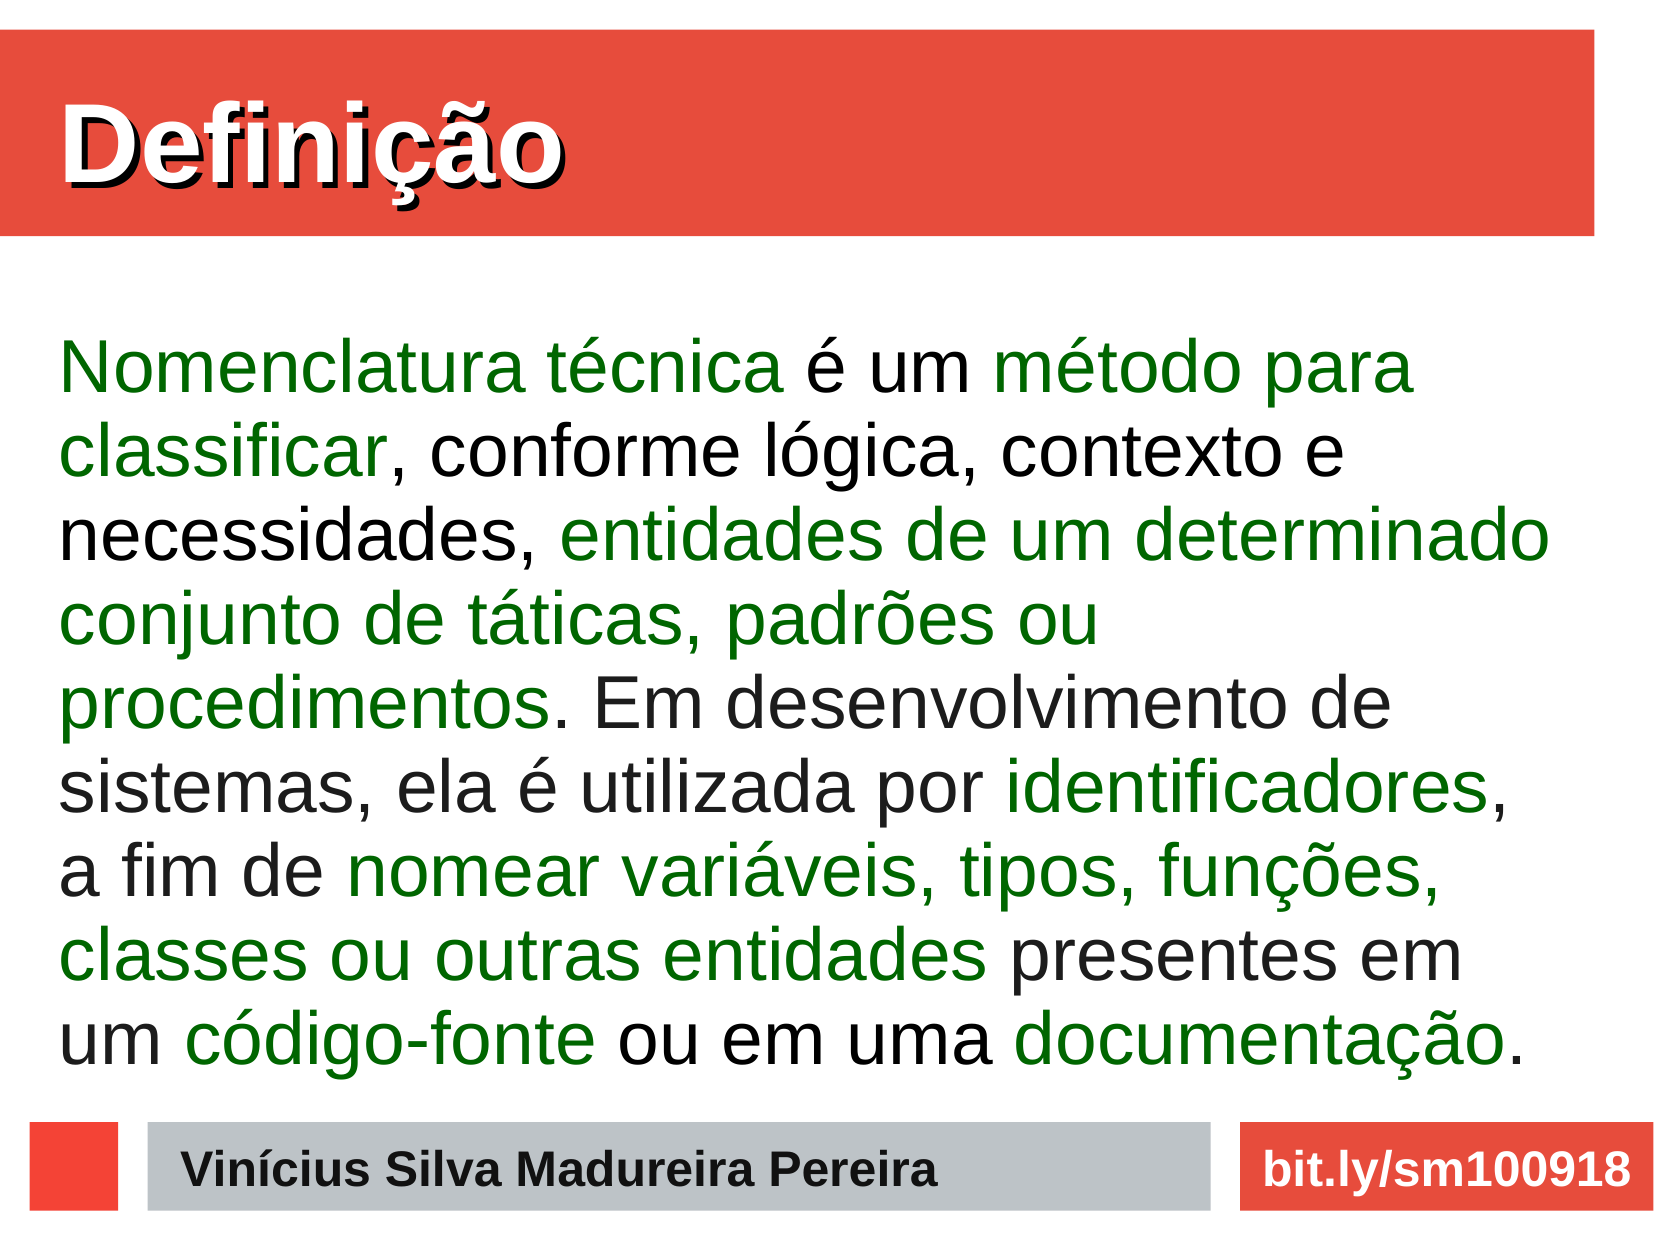

# Definição
Nomenclatura técnica é um método para classificar, conforme lógica, contexto e necessidades, entidades de um determinado conjunto de táticas, padrões ou procedimentos. Em desenvolvimento de sistemas, ela é utilizada por identificadores, a fim de nomear variáveis, tipos, funções, classes ou outras entidades presentes em um código-fonte ou em uma documentação.
Vinícius Silva Madureira Pereira
bit.ly/sm100918